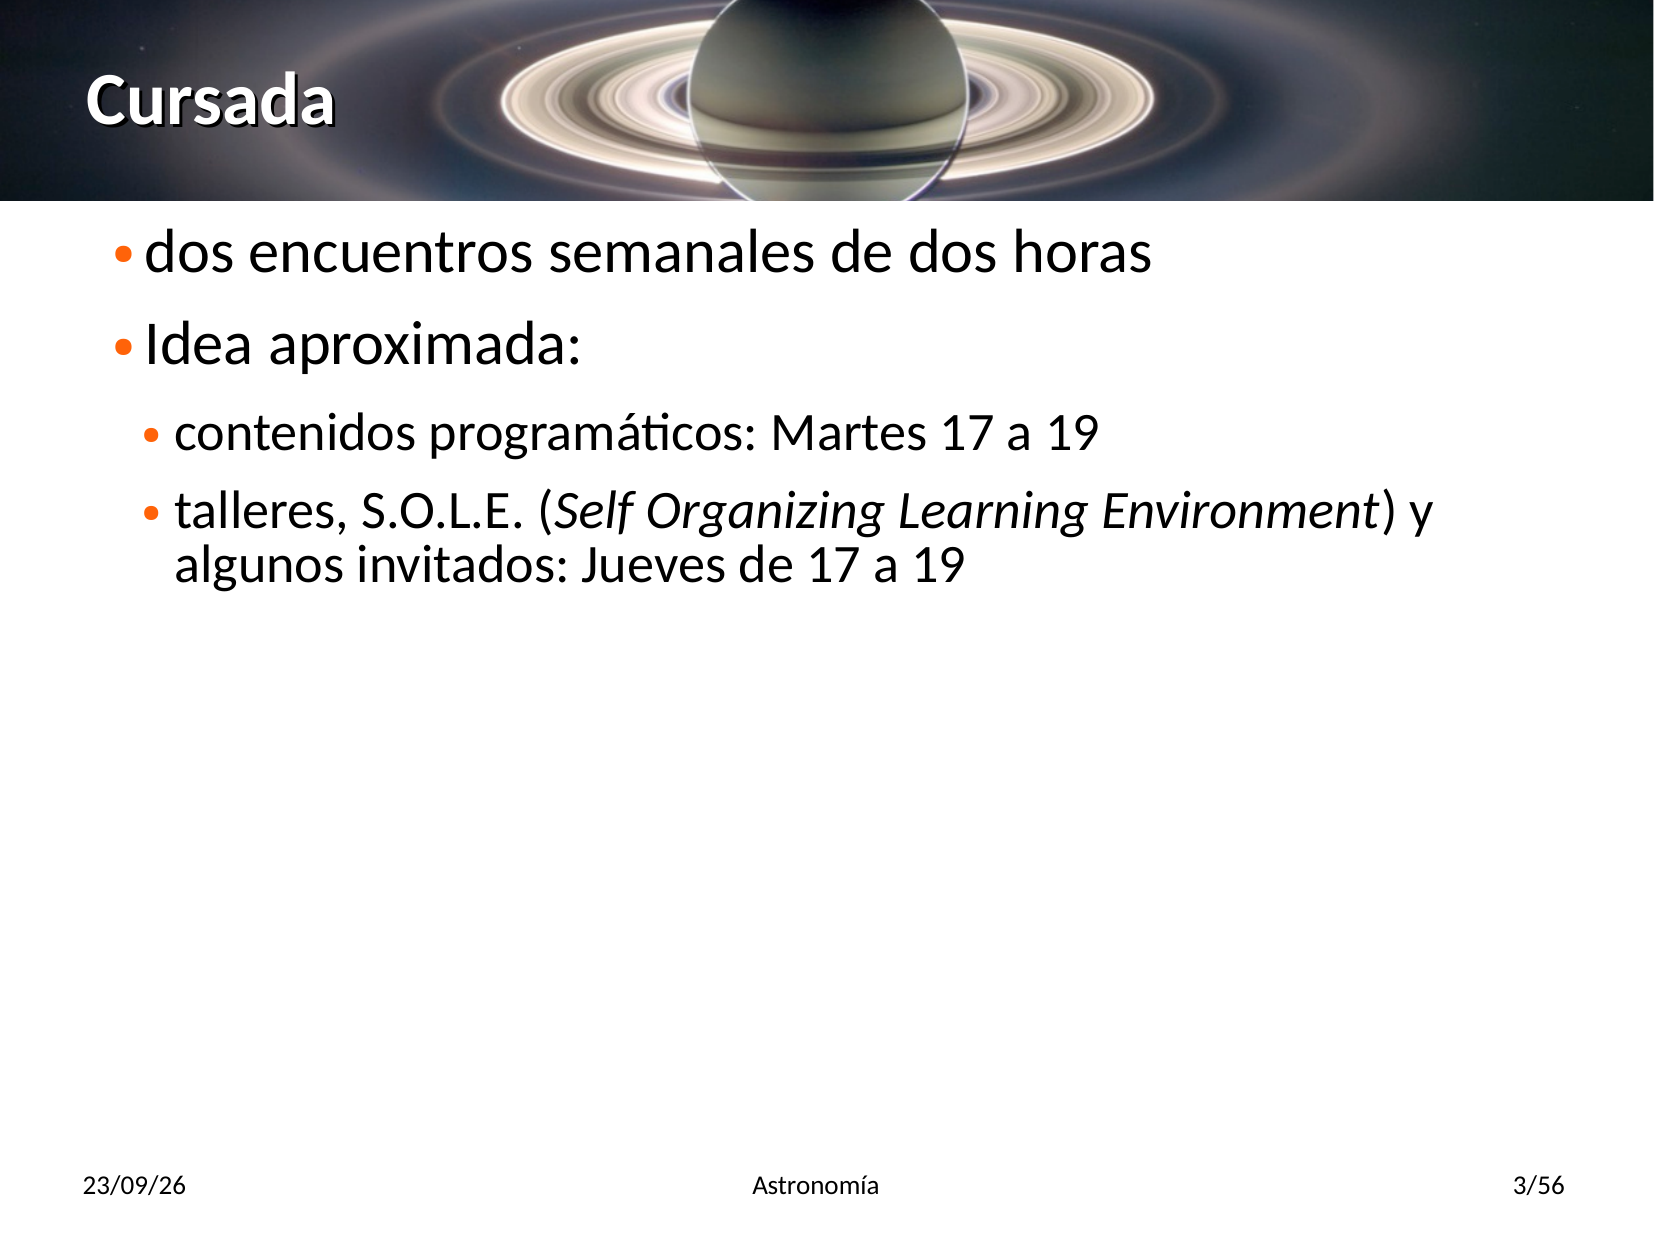

# Cursada
dos encuentros semanales de dos horas
Idea aproximada:
contenidos programáticos: Martes 17 a 19
talleres, S.O.L.E. (Self Organizing Learning Environment) y algunos invitados: Jueves de 17 a 19
Astronomía
3